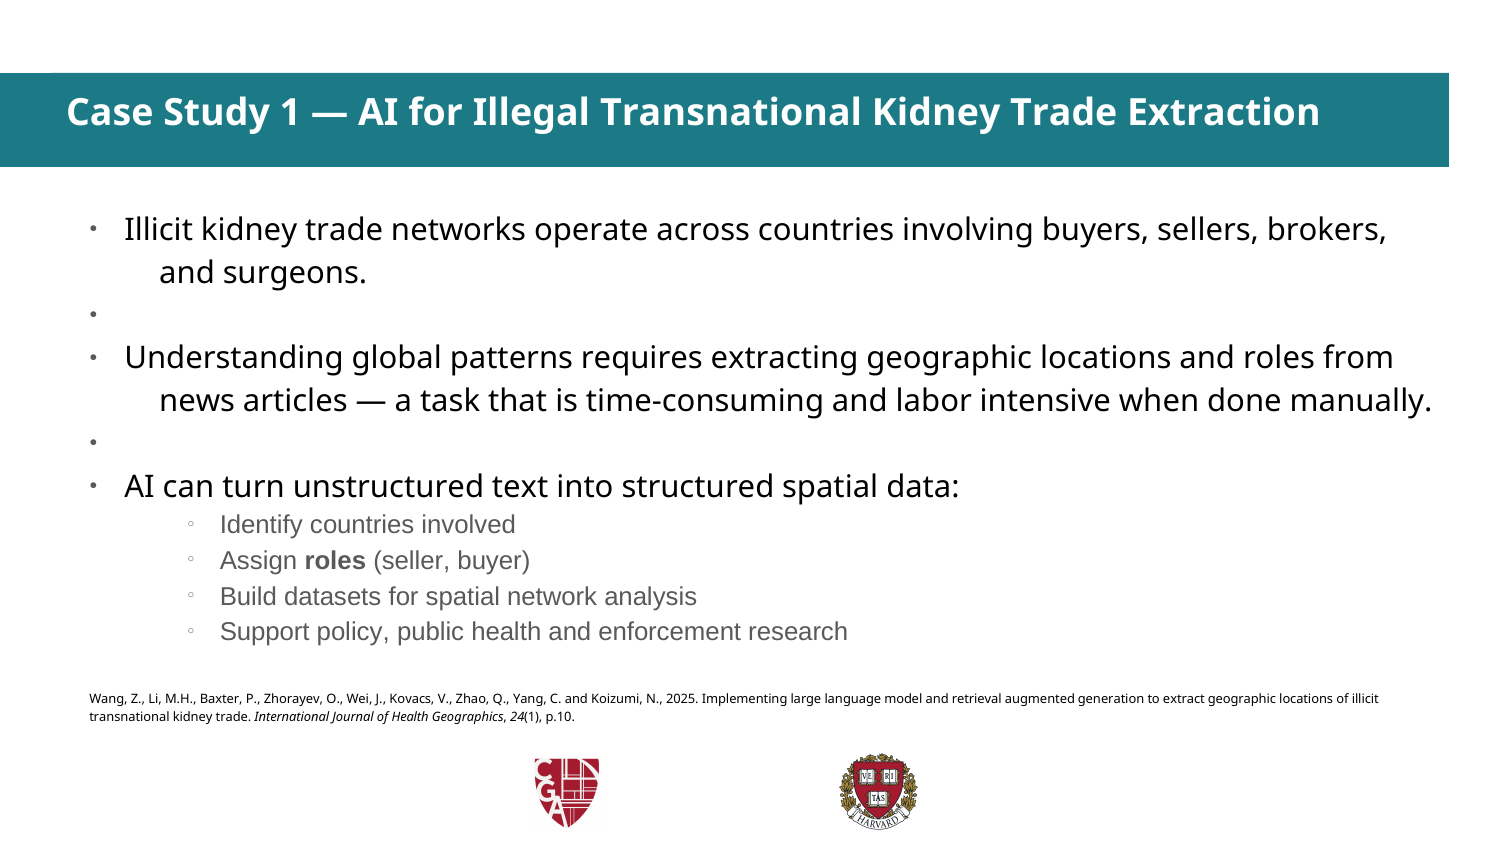

# Case Study 1 — AI for Illegal Transnational Kidney Trade Extraction
Illicit kidney trade networks operate across countries involving buyers, sellers, brokers, and surgeons.
Understanding global patterns requires extracting geographic locations and roles from news articles — a task that is time-consuming and labor intensive when done manually.
AI can turn unstructured text into structured spatial data:
Identify countries involved
Assign roles (seller, buyer)
Build datasets for spatial network analysis
Support policy, public health and enforcement research
Wang, Z., Li, M.H., Baxter, P., Zhorayev, O., Wei, J., Kovacs, V., Zhao, Q., Yang, C. and Koizumi, N., 2025. Implementing large language model and retrieval augmented generation to extract geographic locations of illicit transnational kidney trade. International Journal of Health Geographics, 24(1), p.10.